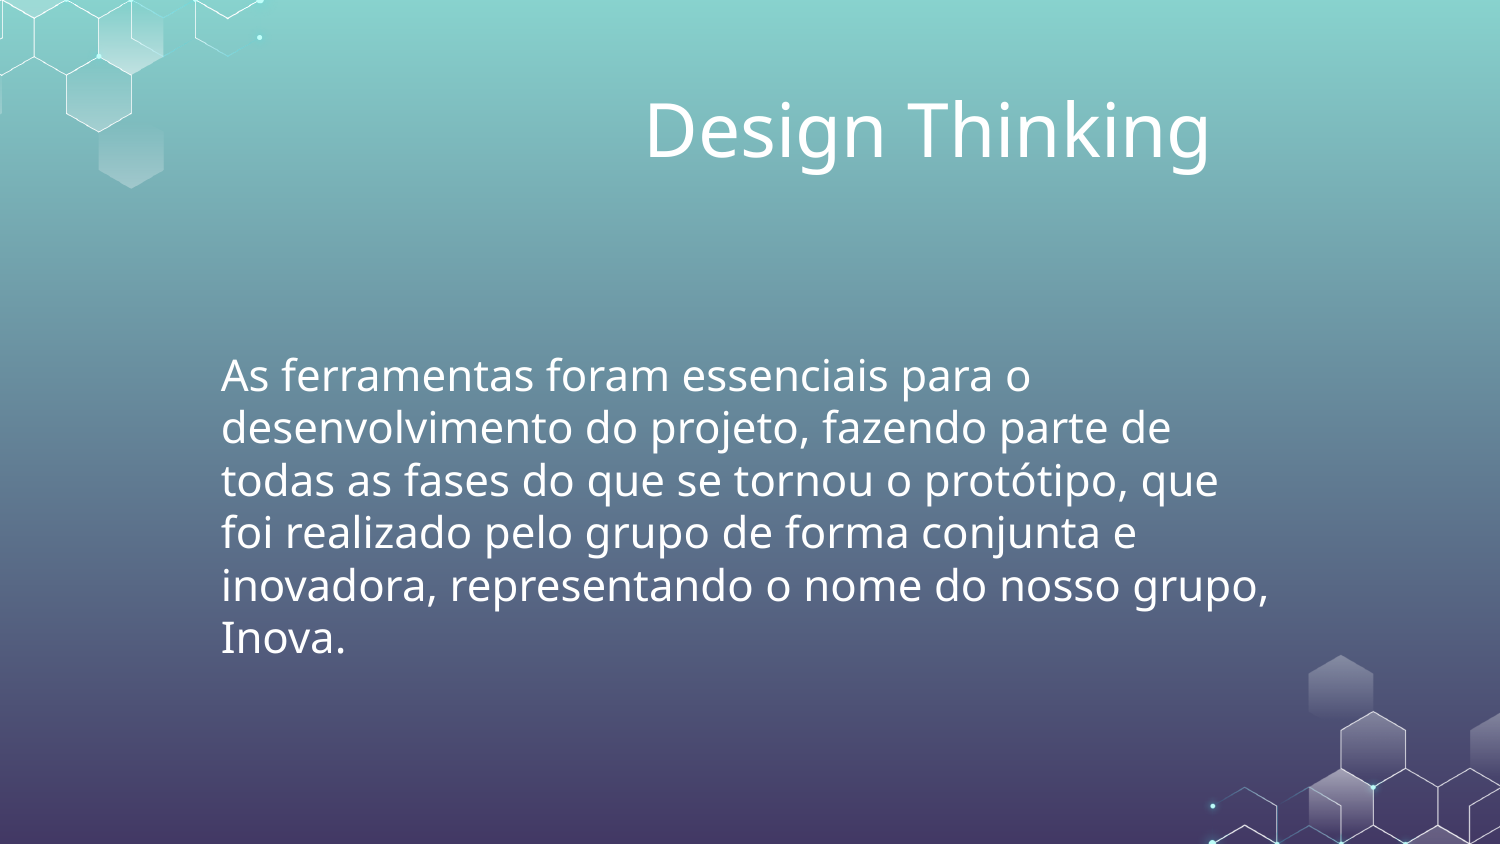

# Design Thinking
As ferramentas foram essenciais para o desenvolvimento do projeto, fazendo parte de todas as fases do que se tornou o protótipo, que foi realizado pelo grupo de forma conjunta e inovadora, representando o nome do nosso grupo, Inova.